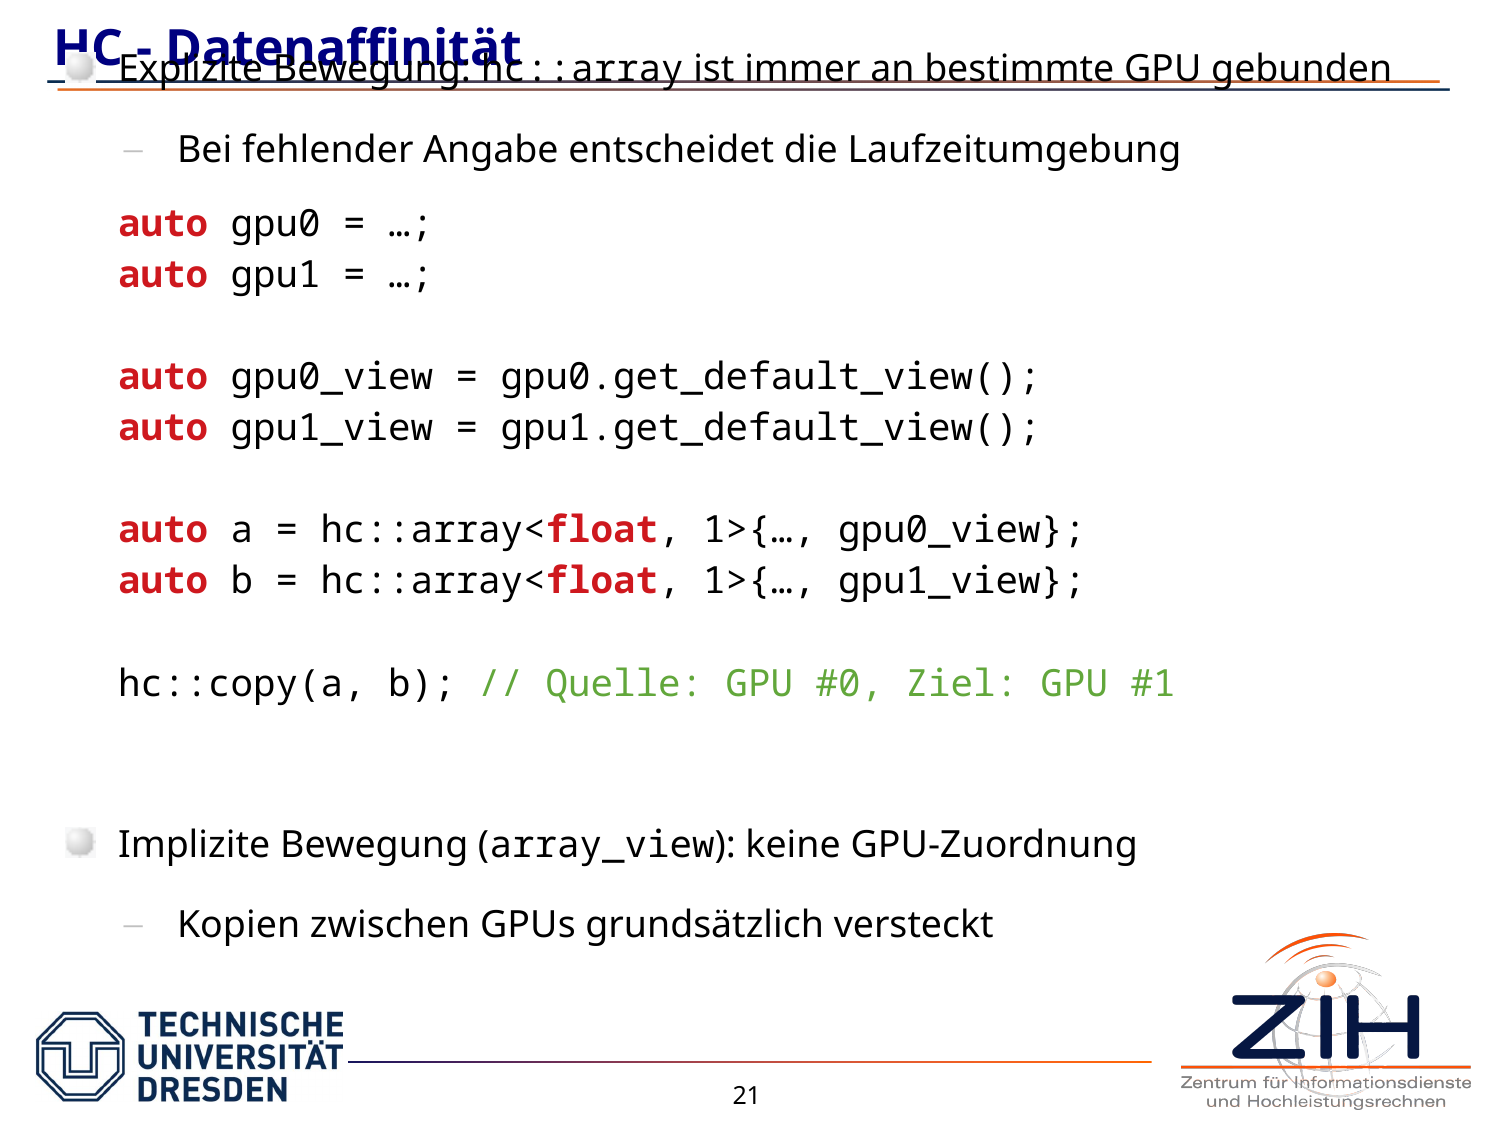

# HC - Datenaffinität
Explizite Bewegung: hc::array ist immer an bestimmte GPU gebunden
Bei fehlender Angabe entscheidet die Laufzeitumgebung
auto gpu0 = …;
auto gpu1 = …;
auto gpu0_view = gpu0.get_default_view();
auto gpu1_view = gpu1.get_default_view();
auto a = hc::array<float, 1>{…, gpu0_view};
auto b = hc::array<float, 1>{…, gpu1_view};
hc::copy(a, b); // Quelle: GPU #0, Ziel: GPU #1
Implizite Bewegung (array_view): keine GPU-Zuordnung
Kopien zwischen GPUs grundsätzlich versteckt
21